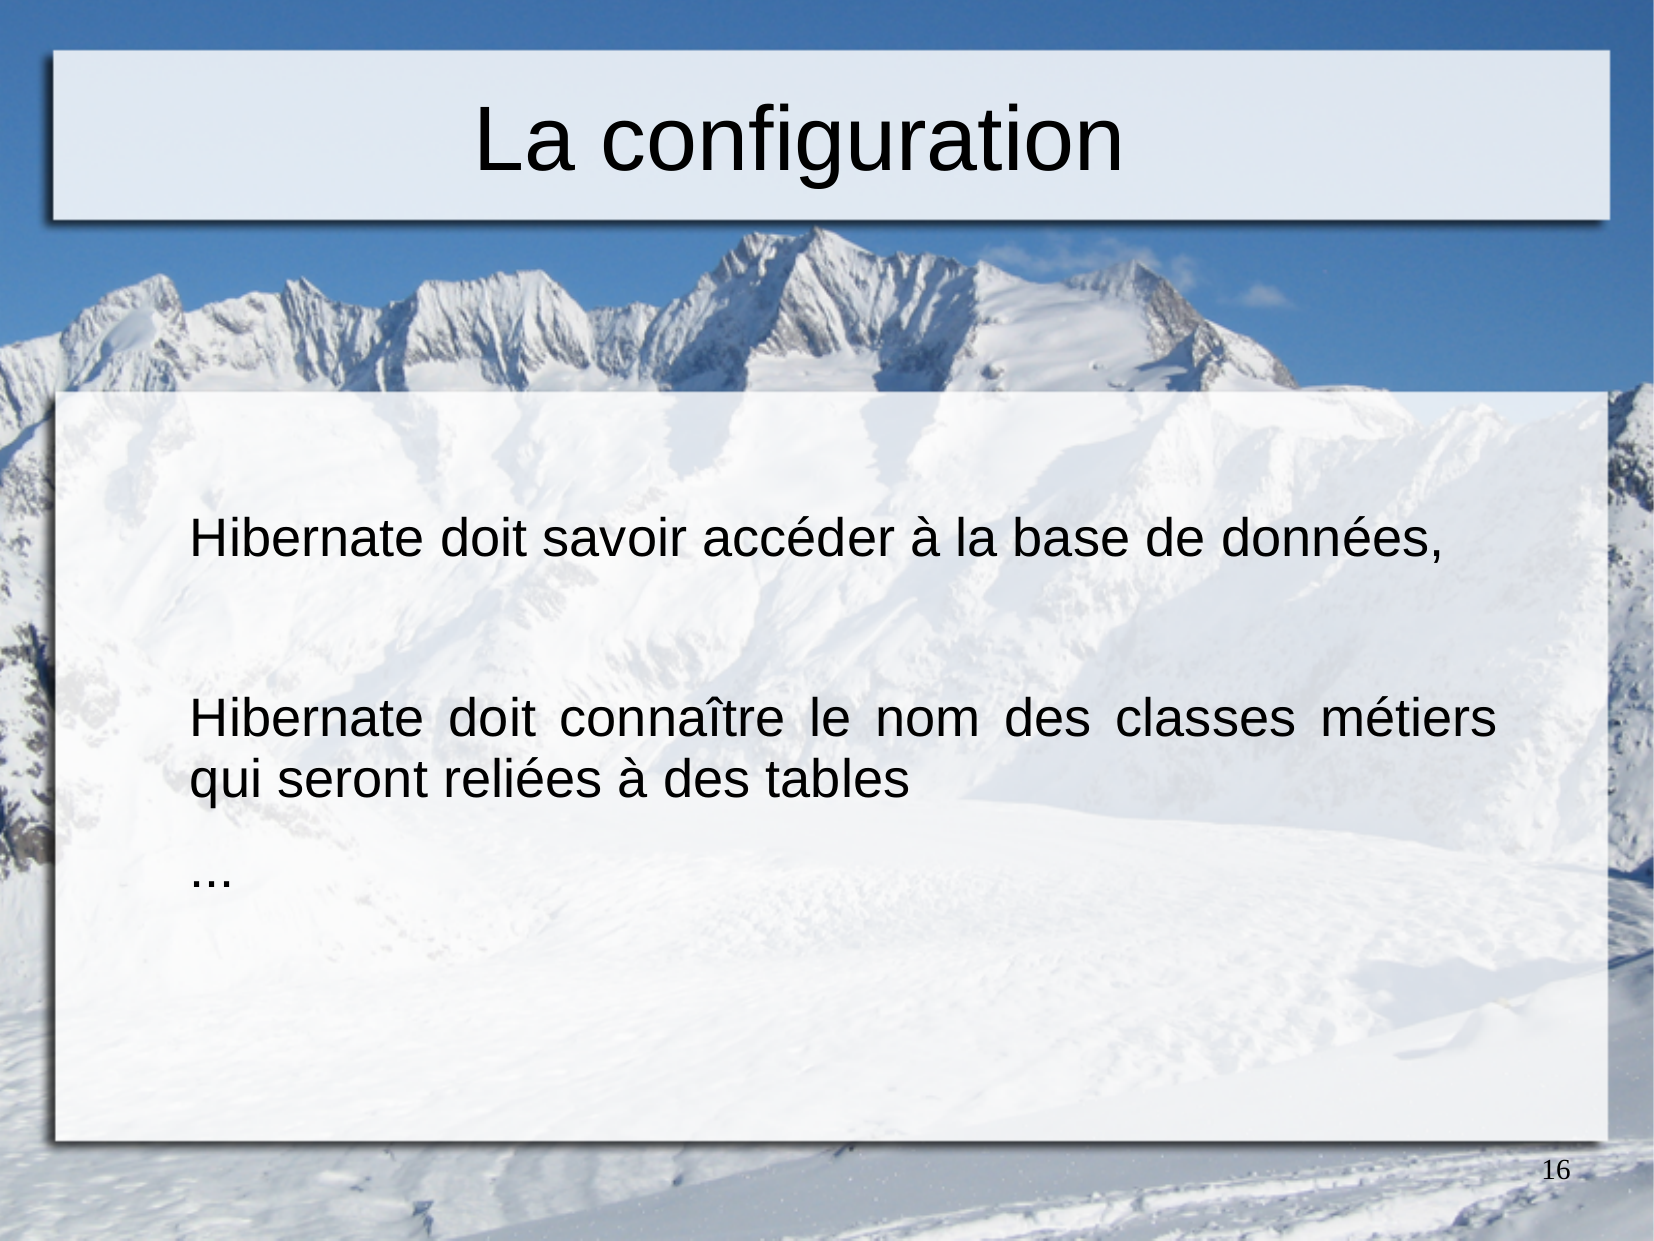

# La configuration
Hibernate doit savoir accéder à la base de données,
Hibernate doit connaître le nom des classes métiers qui seront reliées à des tables
...
16